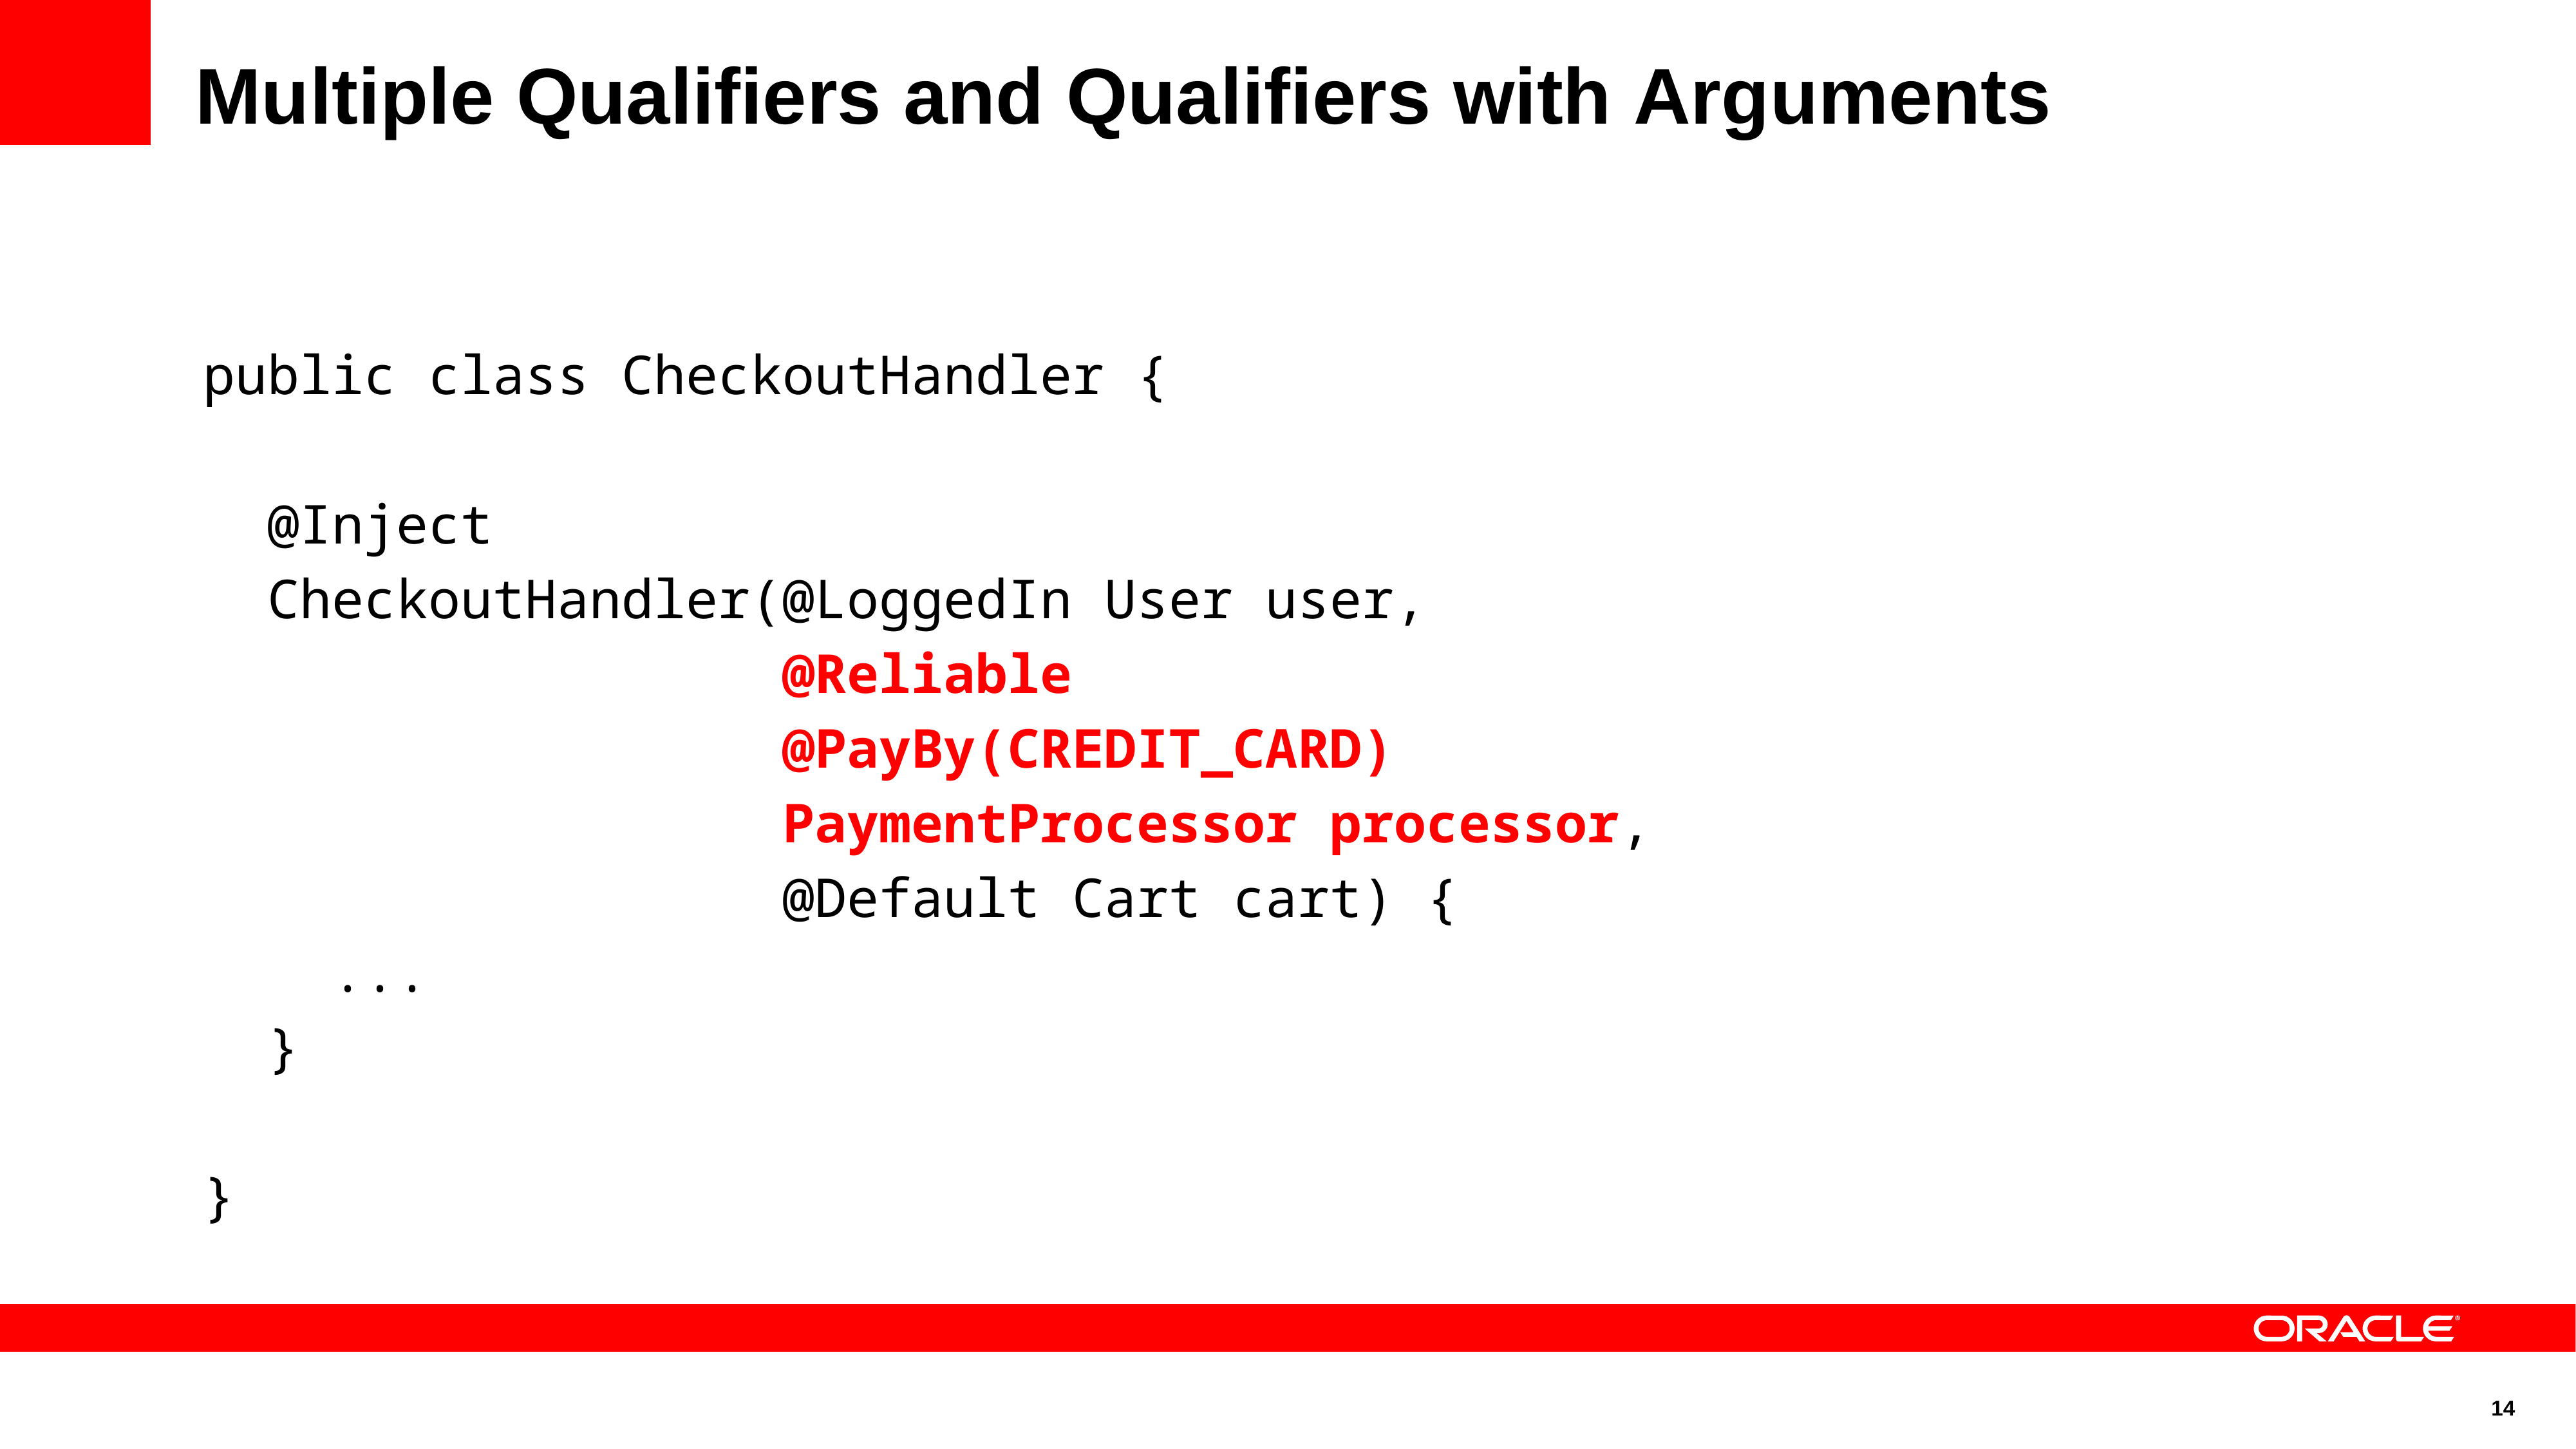

# Multiple Qualifiers and Qualifiers with Arguments
public class CheckoutHandler {
 @Inject
 CheckoutHandler(@LoggedIn User user,
 @Reliable
 @PayBy(CREDIT_CARD)
 PaymentProcessor processor,
 @Default Cart cart) {
 ...
 }
}